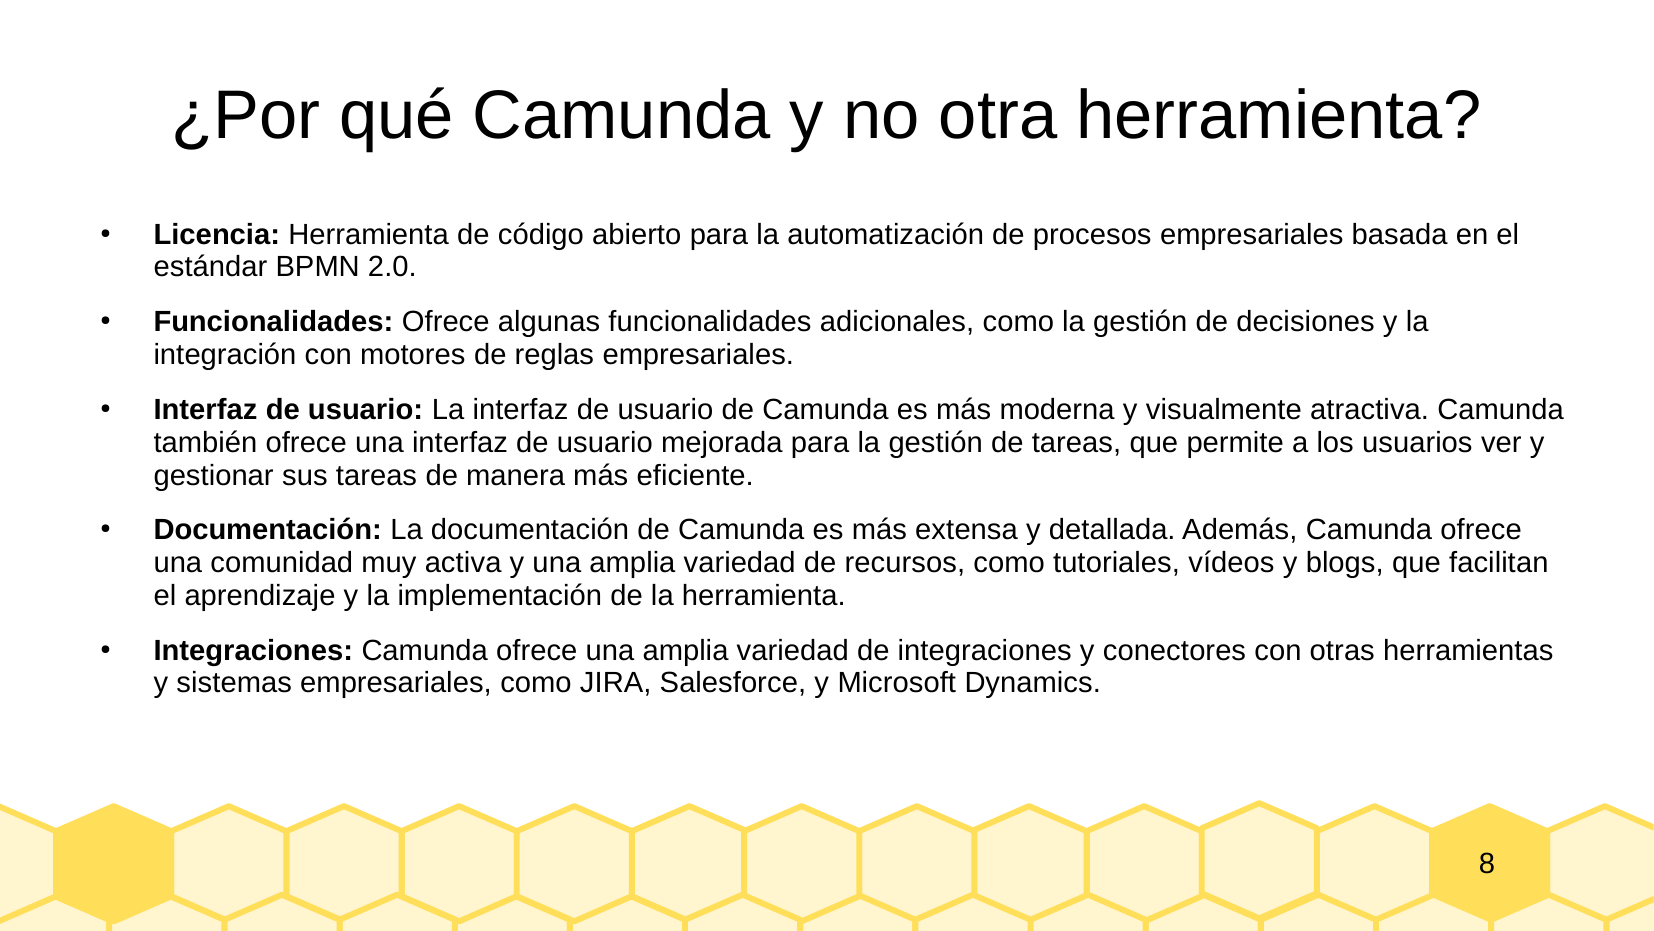

# ¿Por qué Camunda y no otra herramienta?
Licencia: Herramienta de código abierto para la automatización de procesos empresariales basada en el estándar BPMN 2.0.
Funcionalidades: Ofrece algunas funcionalidades adicionales, como la gestión de decisiones y la integración con motores de reglas empresariales.
Interfaz de usuario: La interfaz de usuario de Camunda es más moderna y visualmente atractiva. Camunda también ofrece una interfaz de usuario mejorada para la gestión de tareas, que permite a los usuarios ver y gestionar sus tareas de manera más eficiente.
Documentación: La documentación de Camunda es más extensa y detallada. Además, Camunda ofrece una comunidad muy activa y una amplia variedad de recursos, como tutoriales, vídeos y blogs, que facilitan el aprendizaje y la implementación de la herramienta.
Integraciones: Camunda ofrece una amplia variedad de integraciones y conectores con otras herramientas y sistemas empresariales, como JIRA, Salesforce, y Microsoft Dynamics.